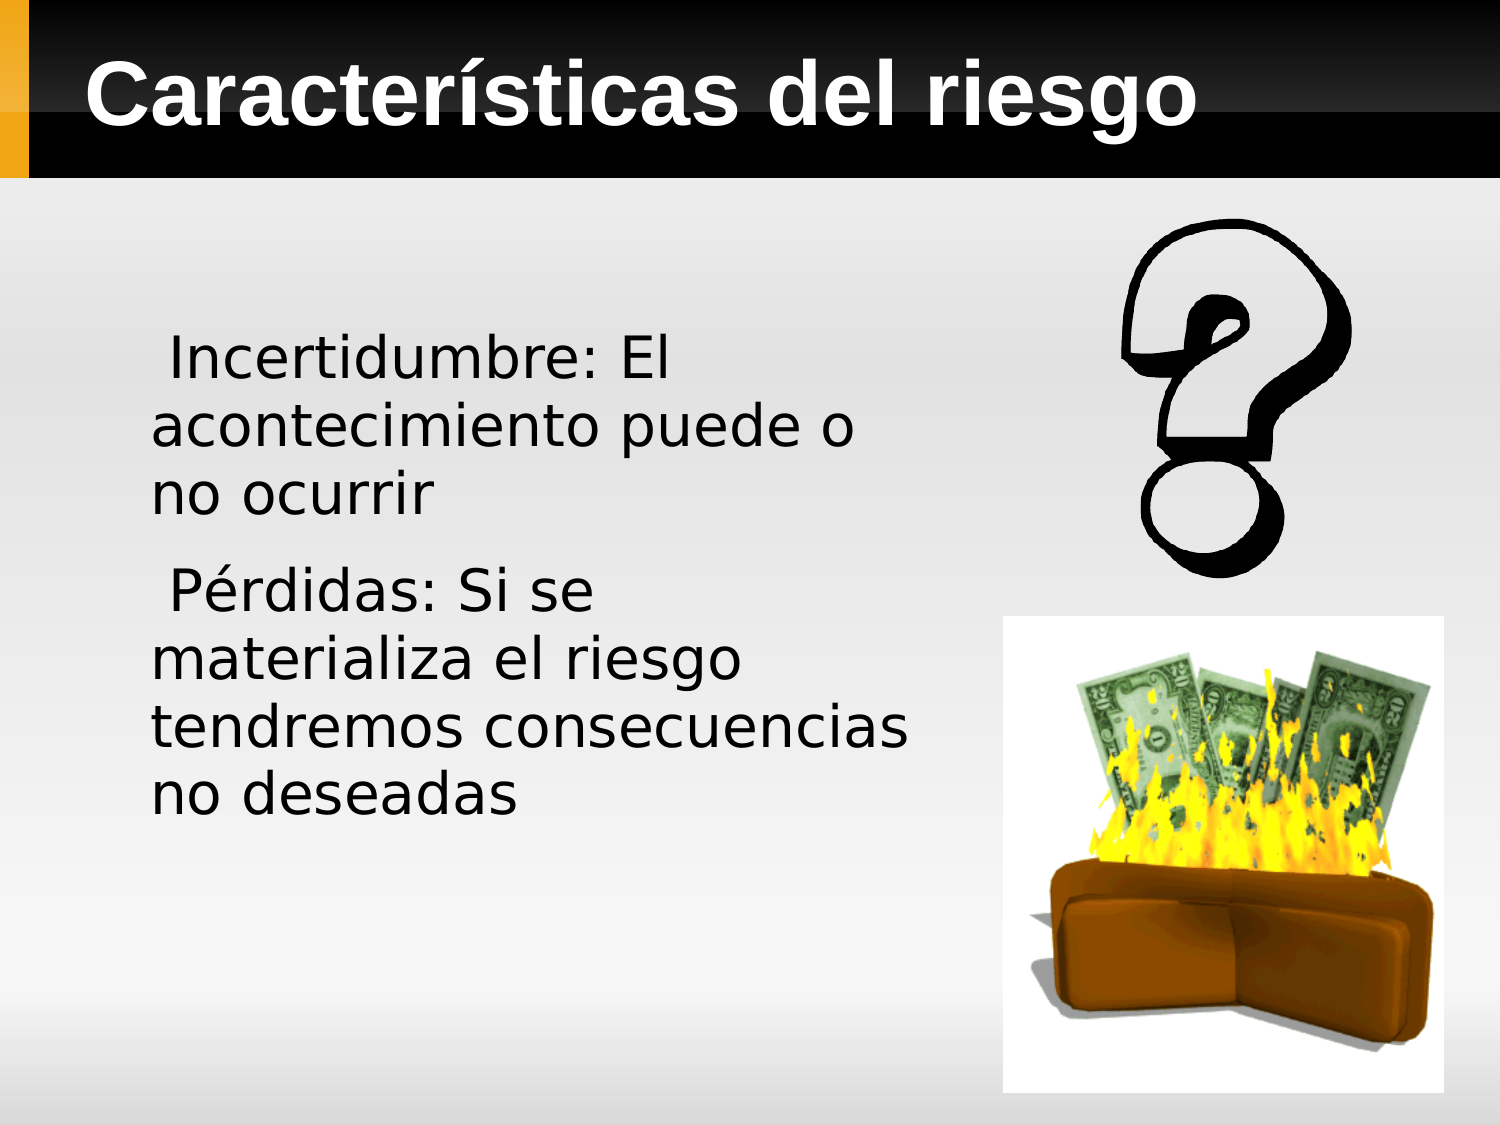

# Características del riesgo
 Incertidumbre: El acontecimiento puede o no ocurrir
 Pérdidas: Si se materializa el riesgo tendremos consecuencias no deseadas